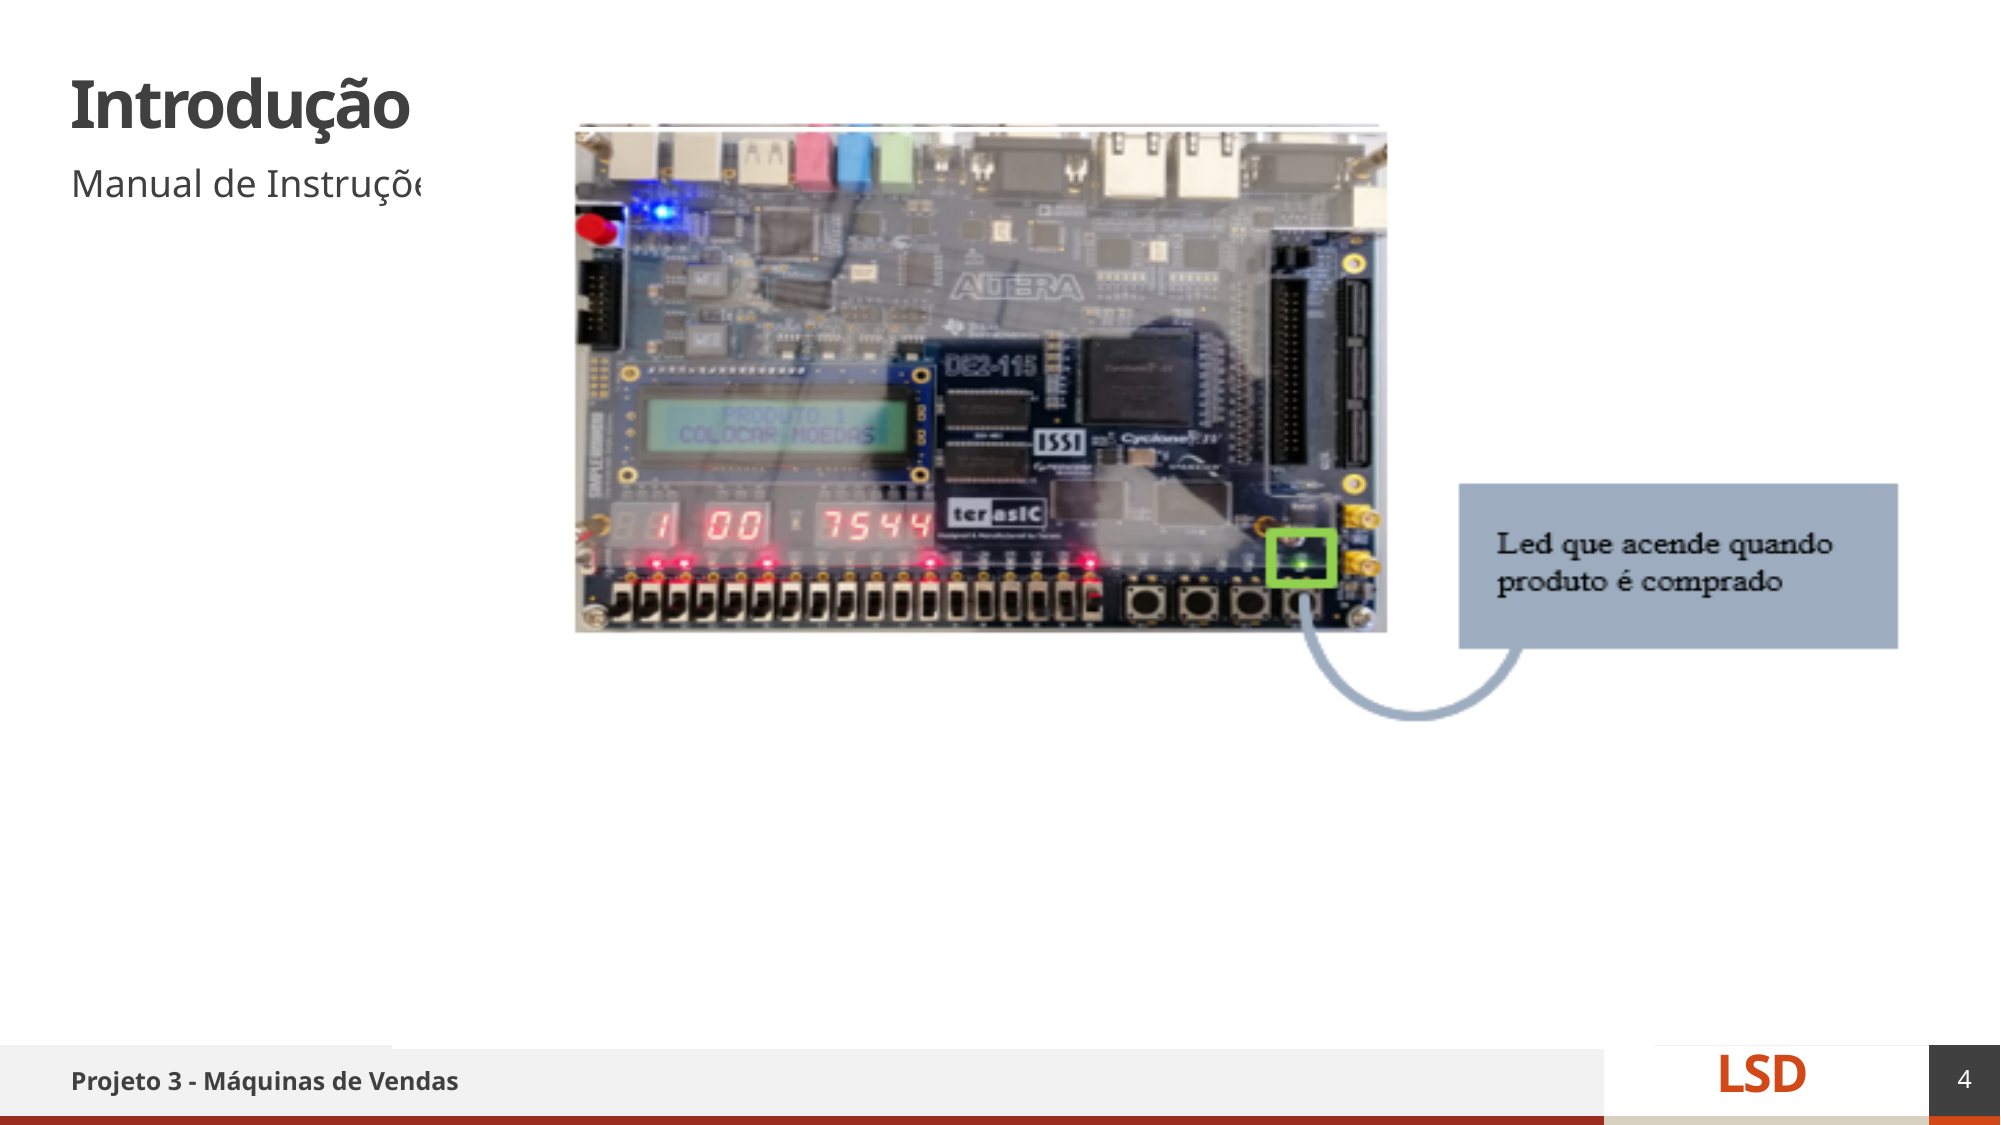

# Introdução
Manual de Instruções
Projeto 3 - Máquinas de Vendas